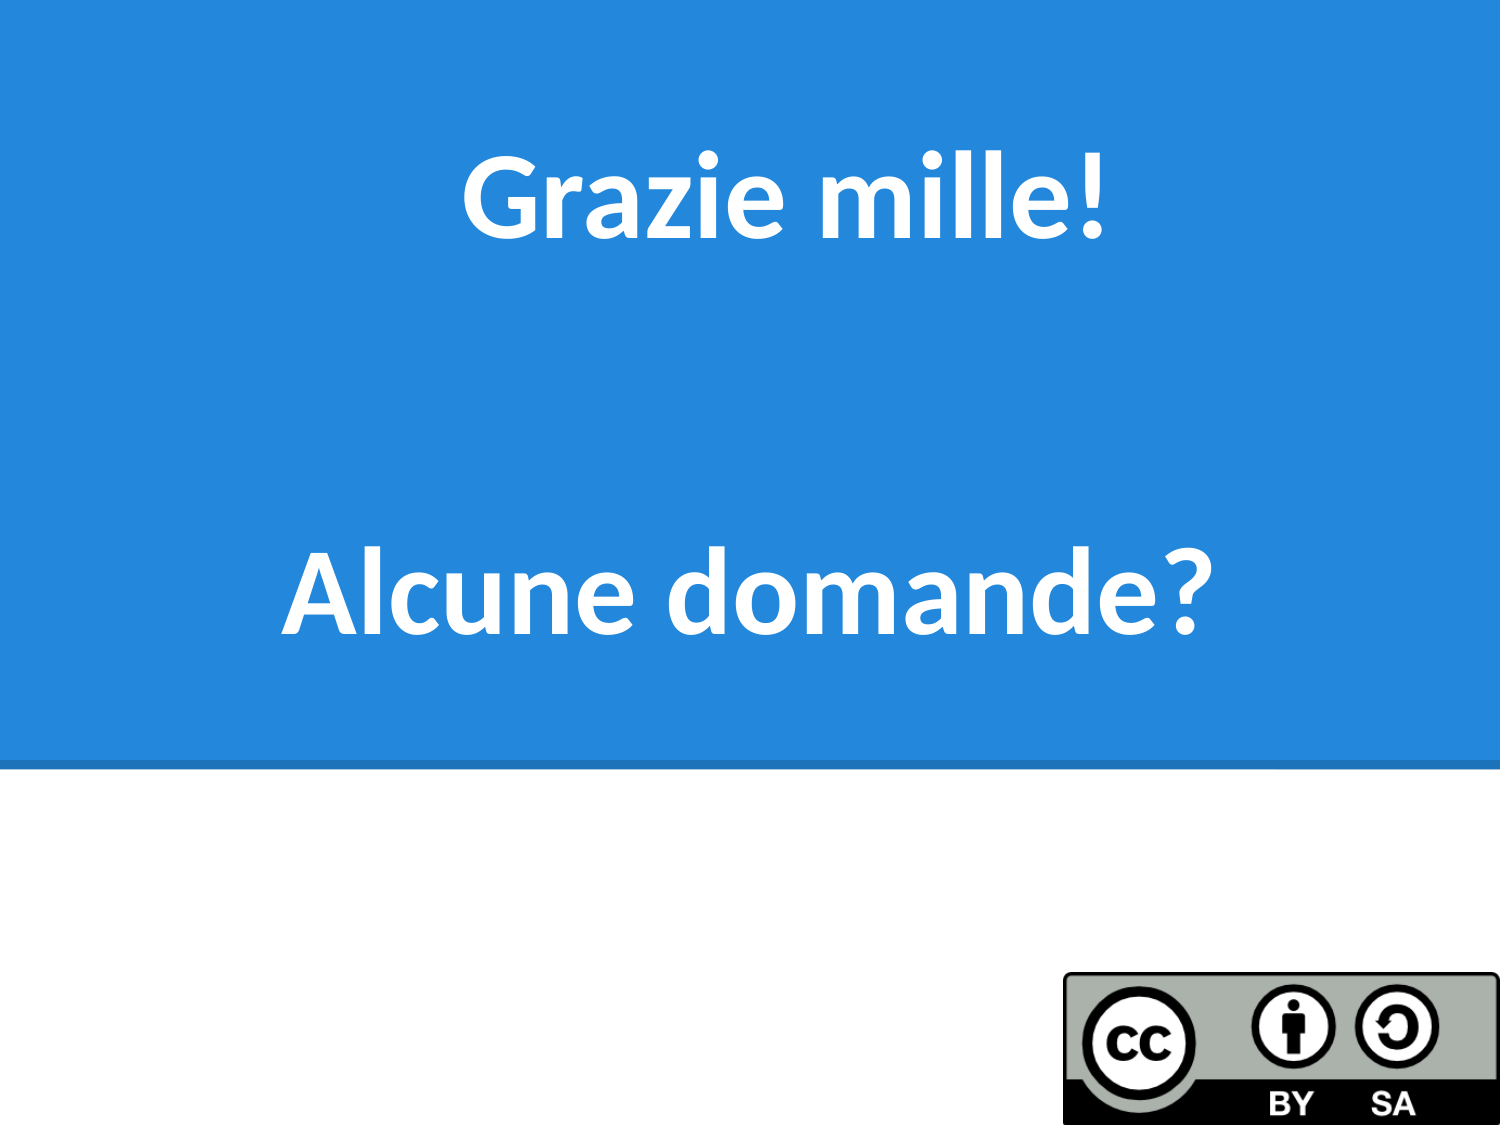

# Grazie mille! Alcune domande?
This presentation is licensed under a Attribution-ShareAlike 3.0 Unported (CC BY-SA 3.0)